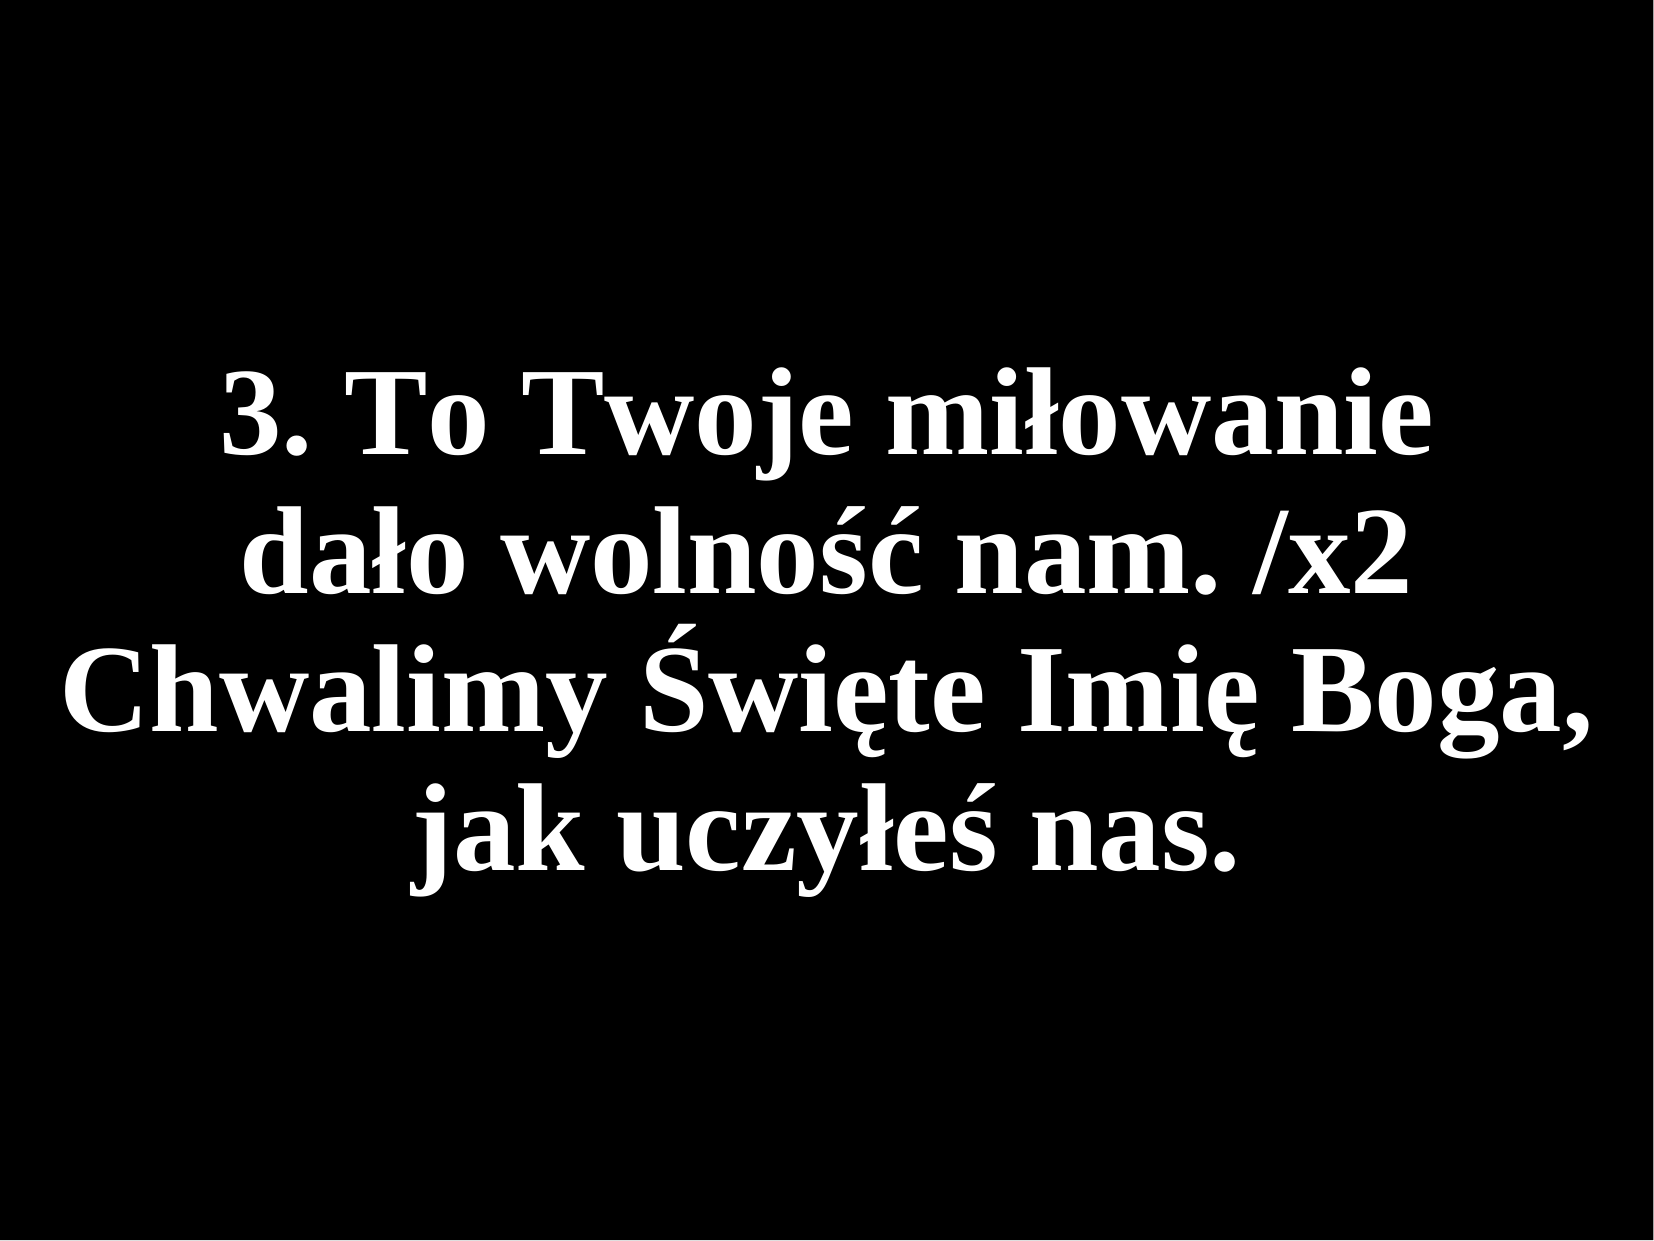

# 3. To Twoje miłowanie dało wolność nam. /x2 Chwalimy Święte Imię Boga, jak uczyłeś nas.